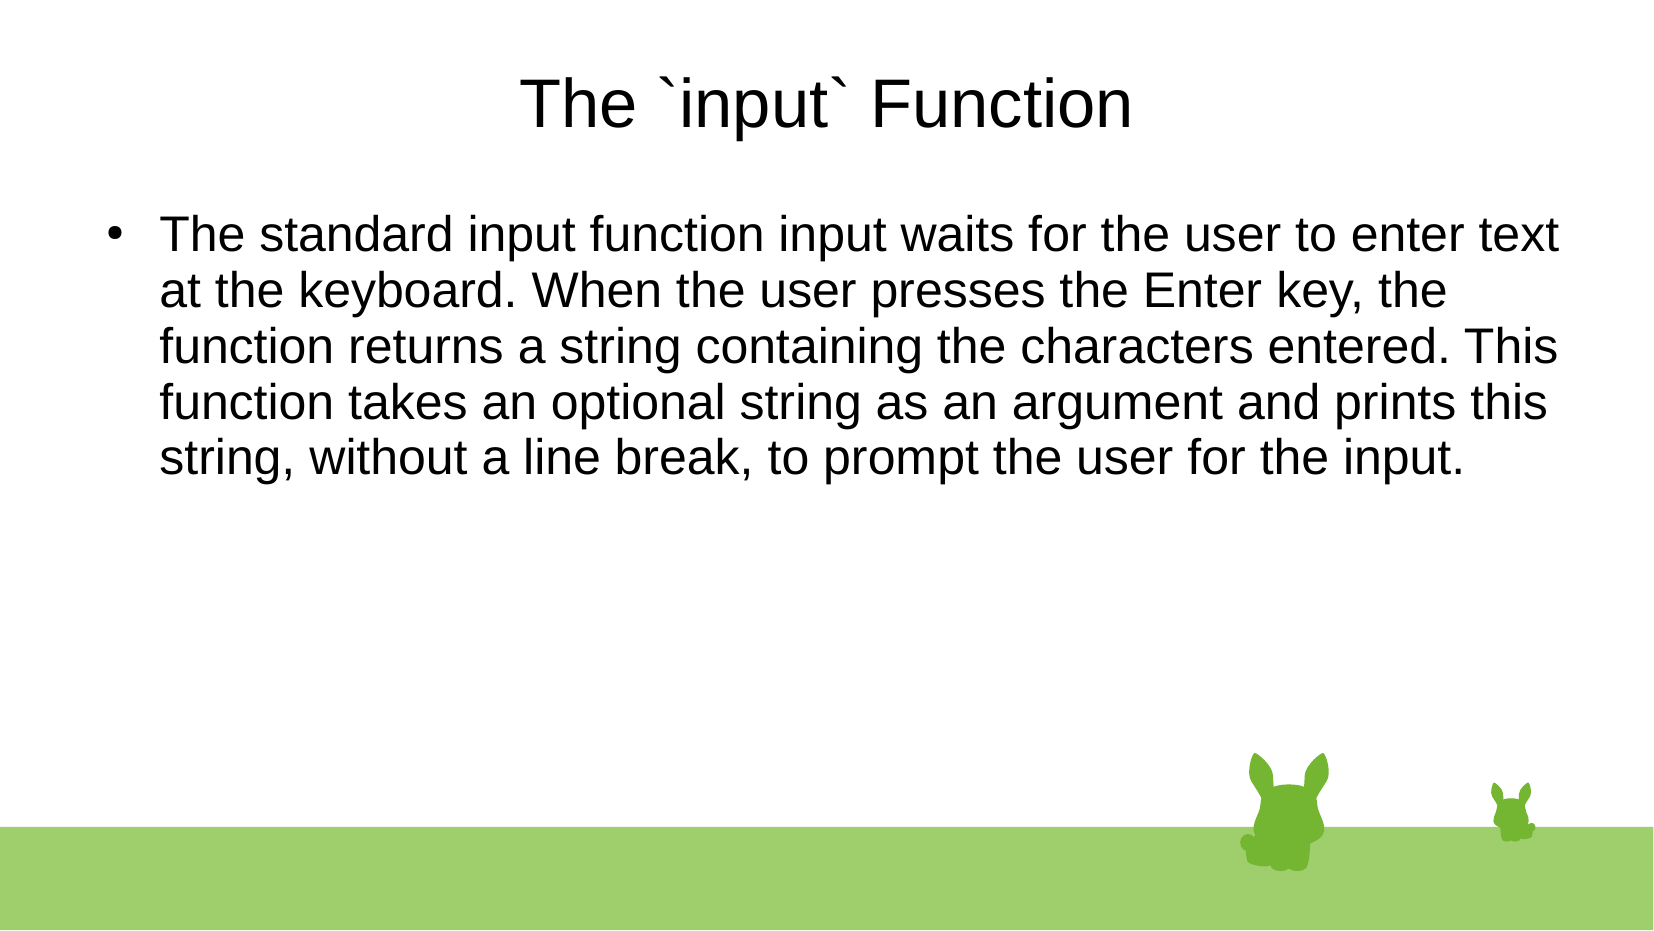

# The `input` Function
The standard input function input waits for the user to enter text at the keyboard. When the user presses the Enter key, the function returns a string containing the characters entered. This function takes an optional string as an argument and prints this string, without a line break, to prompt the user for the input.